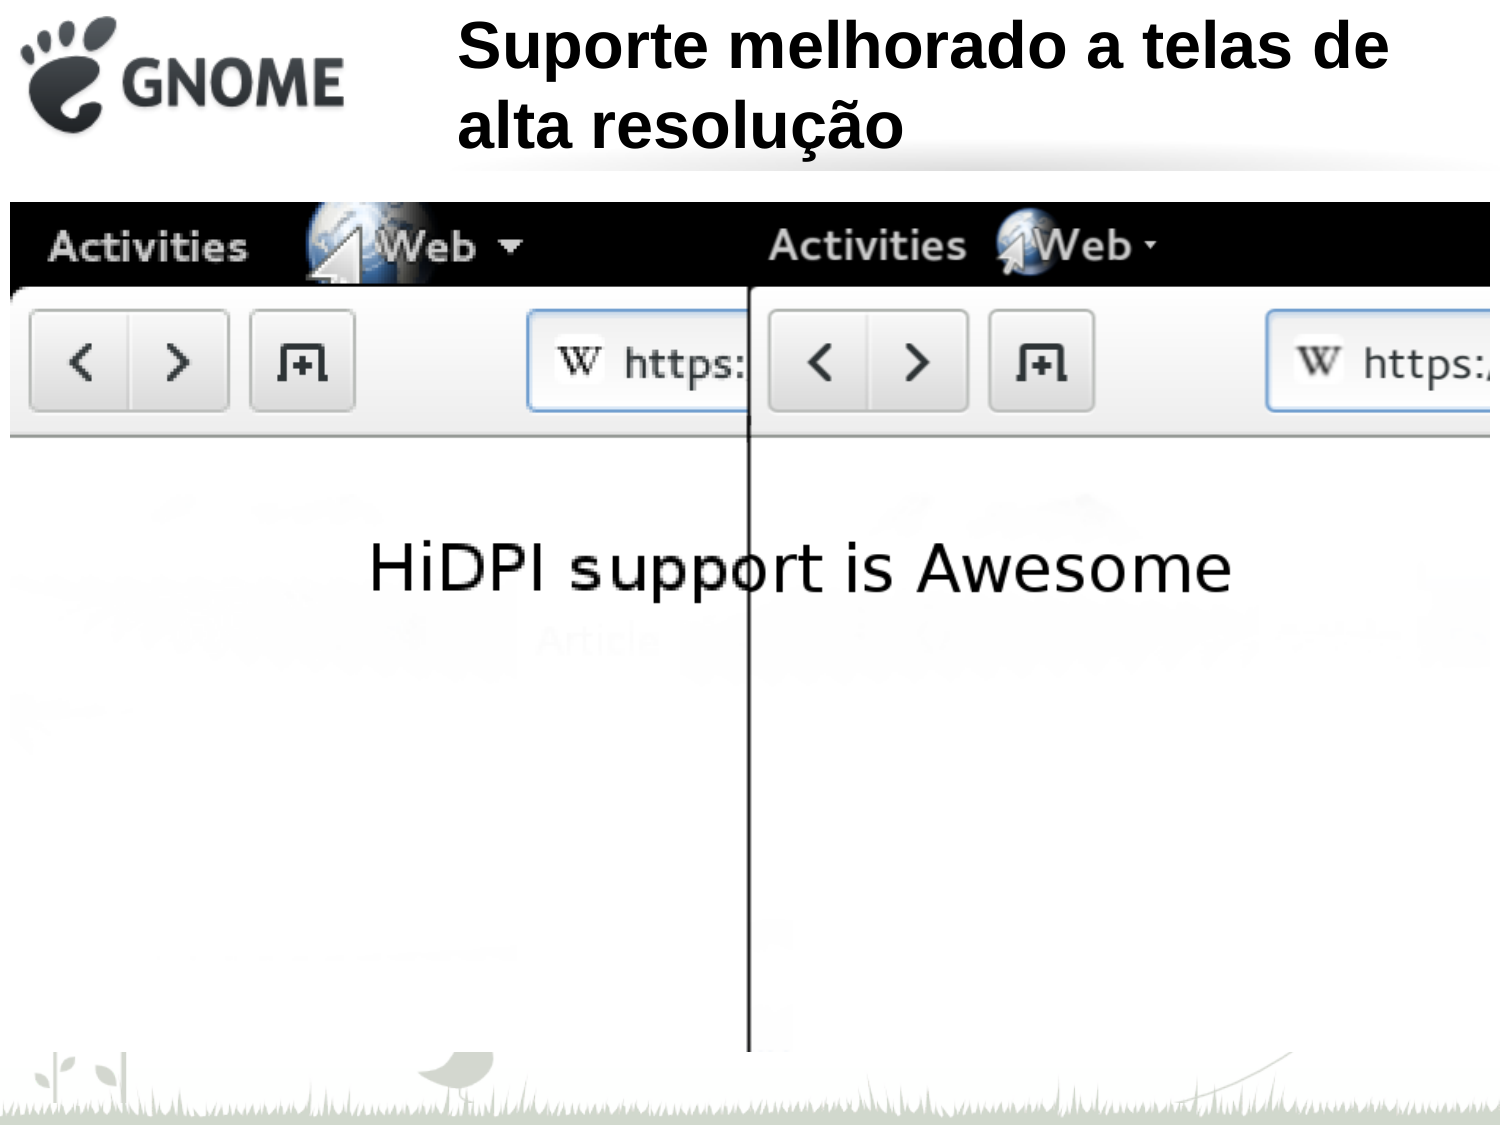

# Suporte melhorado a telas de alta resolução